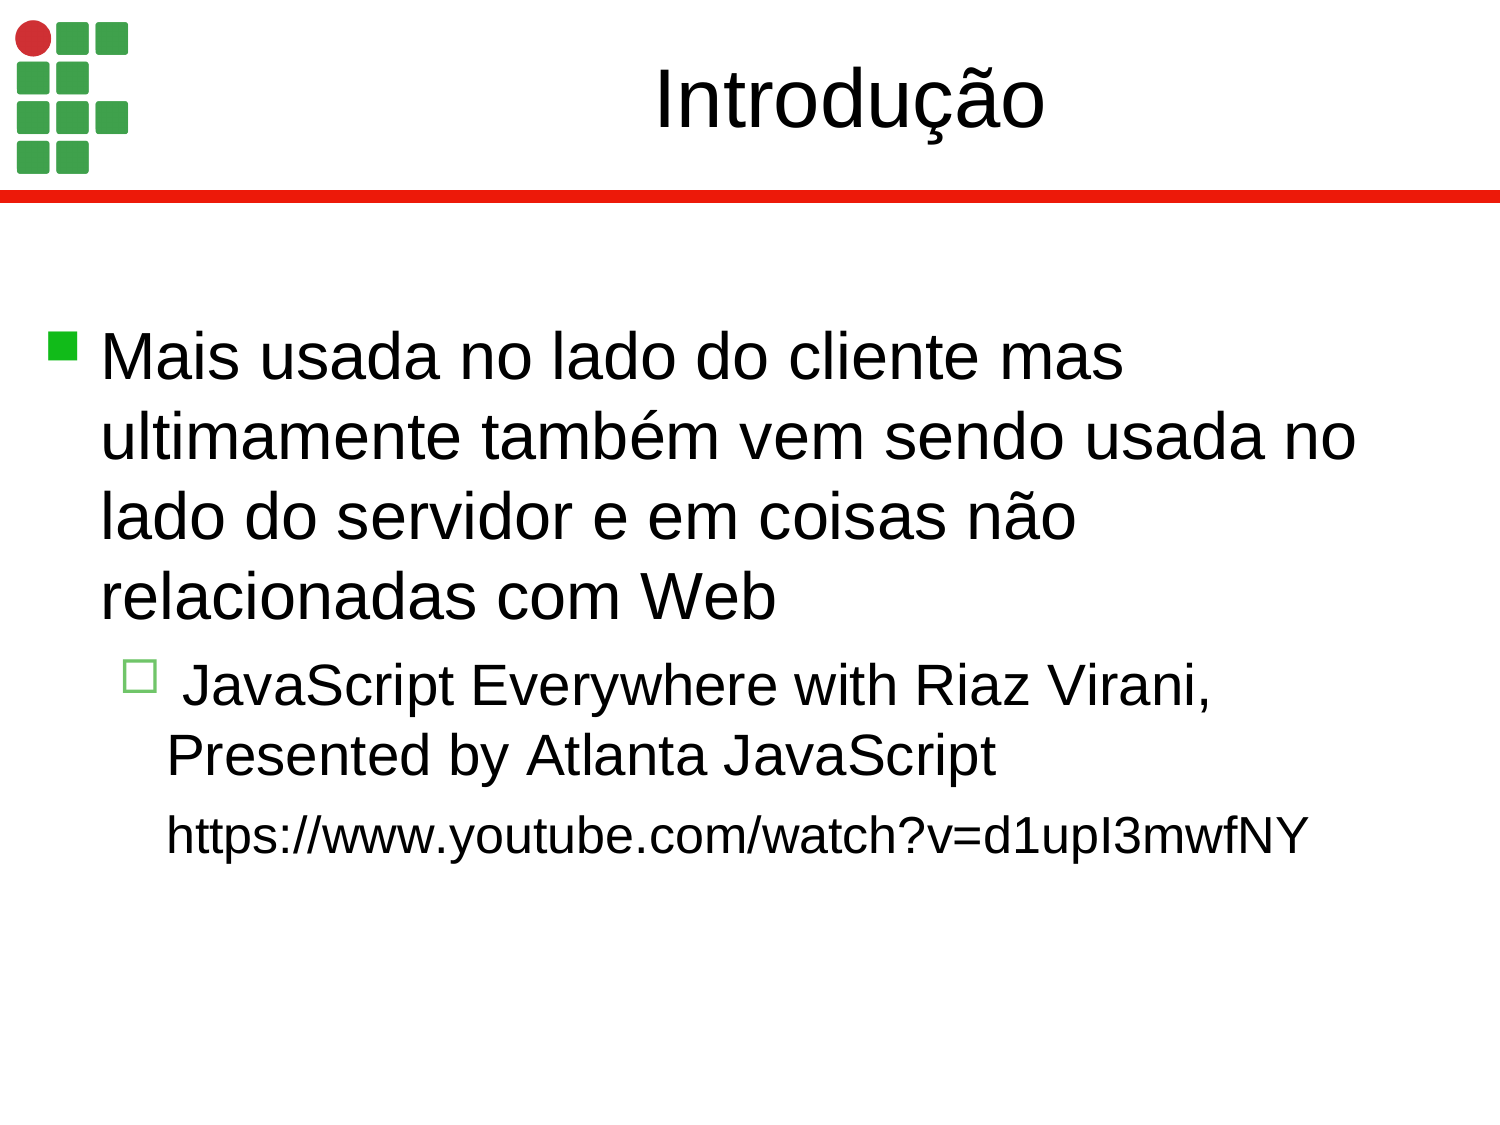

# Introdução
Mais usada no lado do cliente mas ultimamente também vem sendo usada no lado do servidor e em coisas não relacionadas com Web
 JavaScript Everywhere with Riaz Virani, Presented by Atlanta JavaScript
https://www.youtube.com/watch?v=d1upI3mwfNY